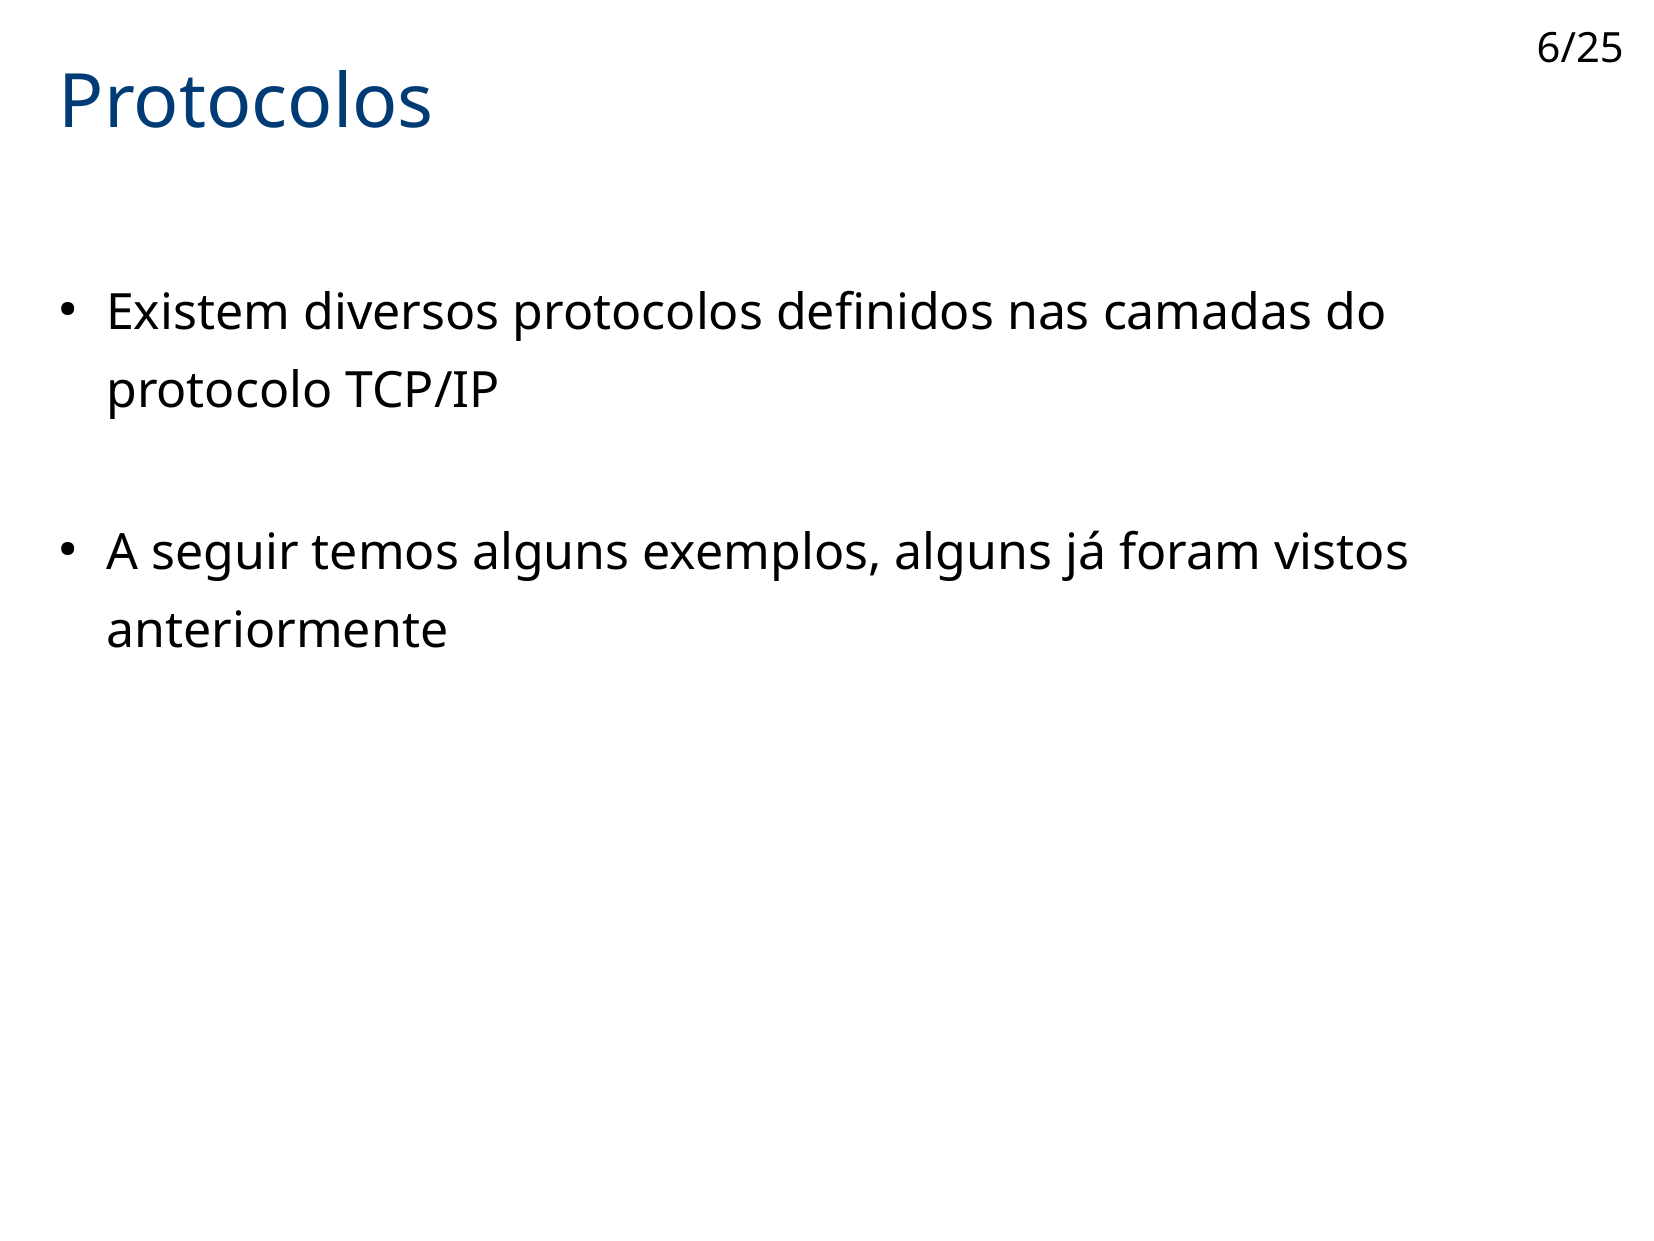

6
# Protocolos
Existem diversos protocolos definidos nas camadas do protocolo TCP/IP
A seguir temos alguns exemplos, alguns já foram vistos anteriormente